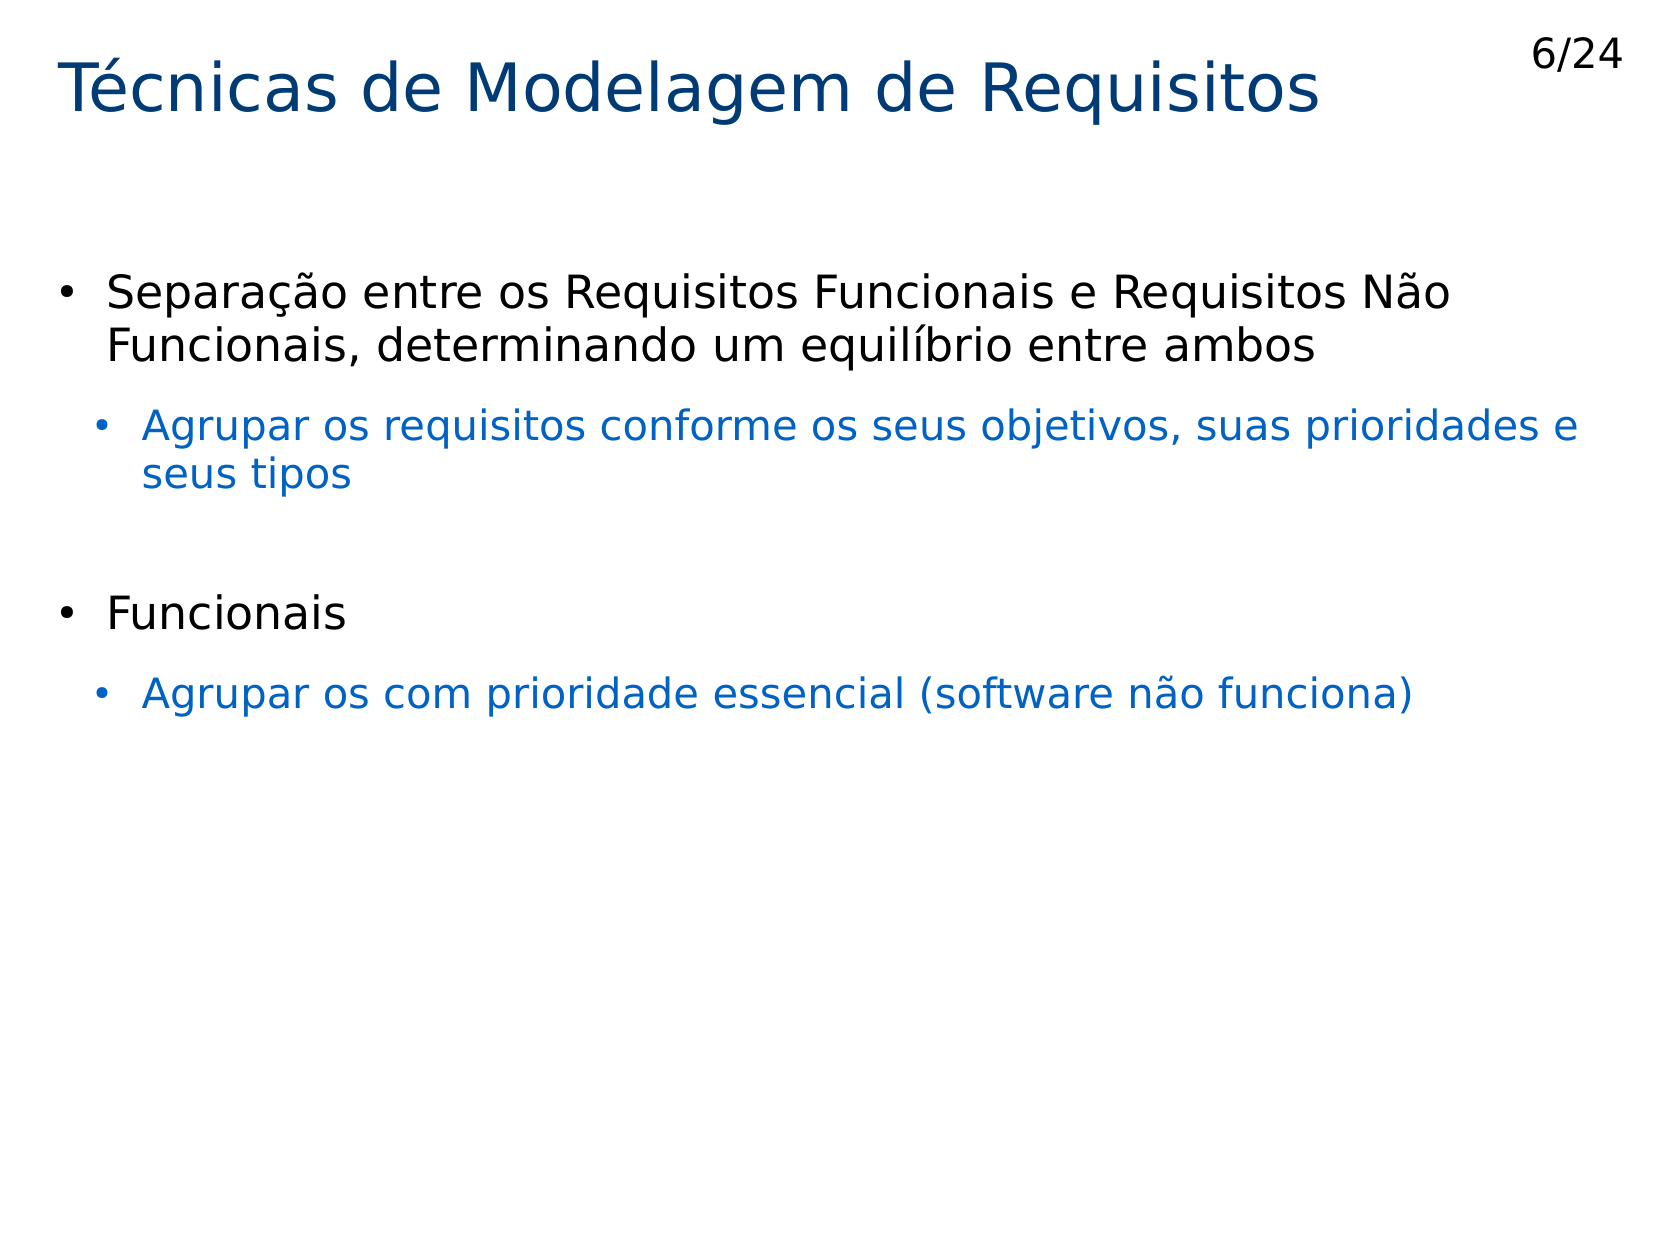

# Técnicas de Modelagem de Requisitos
6
Separação entre os Requisitos Funcionais e Requisitos Não Funcionais, determinando um equilíbrio entre ambos
Agrupar os requisitos conforme os seus objetivos, suas prioridades e seus tipos
Funcionais
Agrupar os com prioridade essencial (software não funciona)